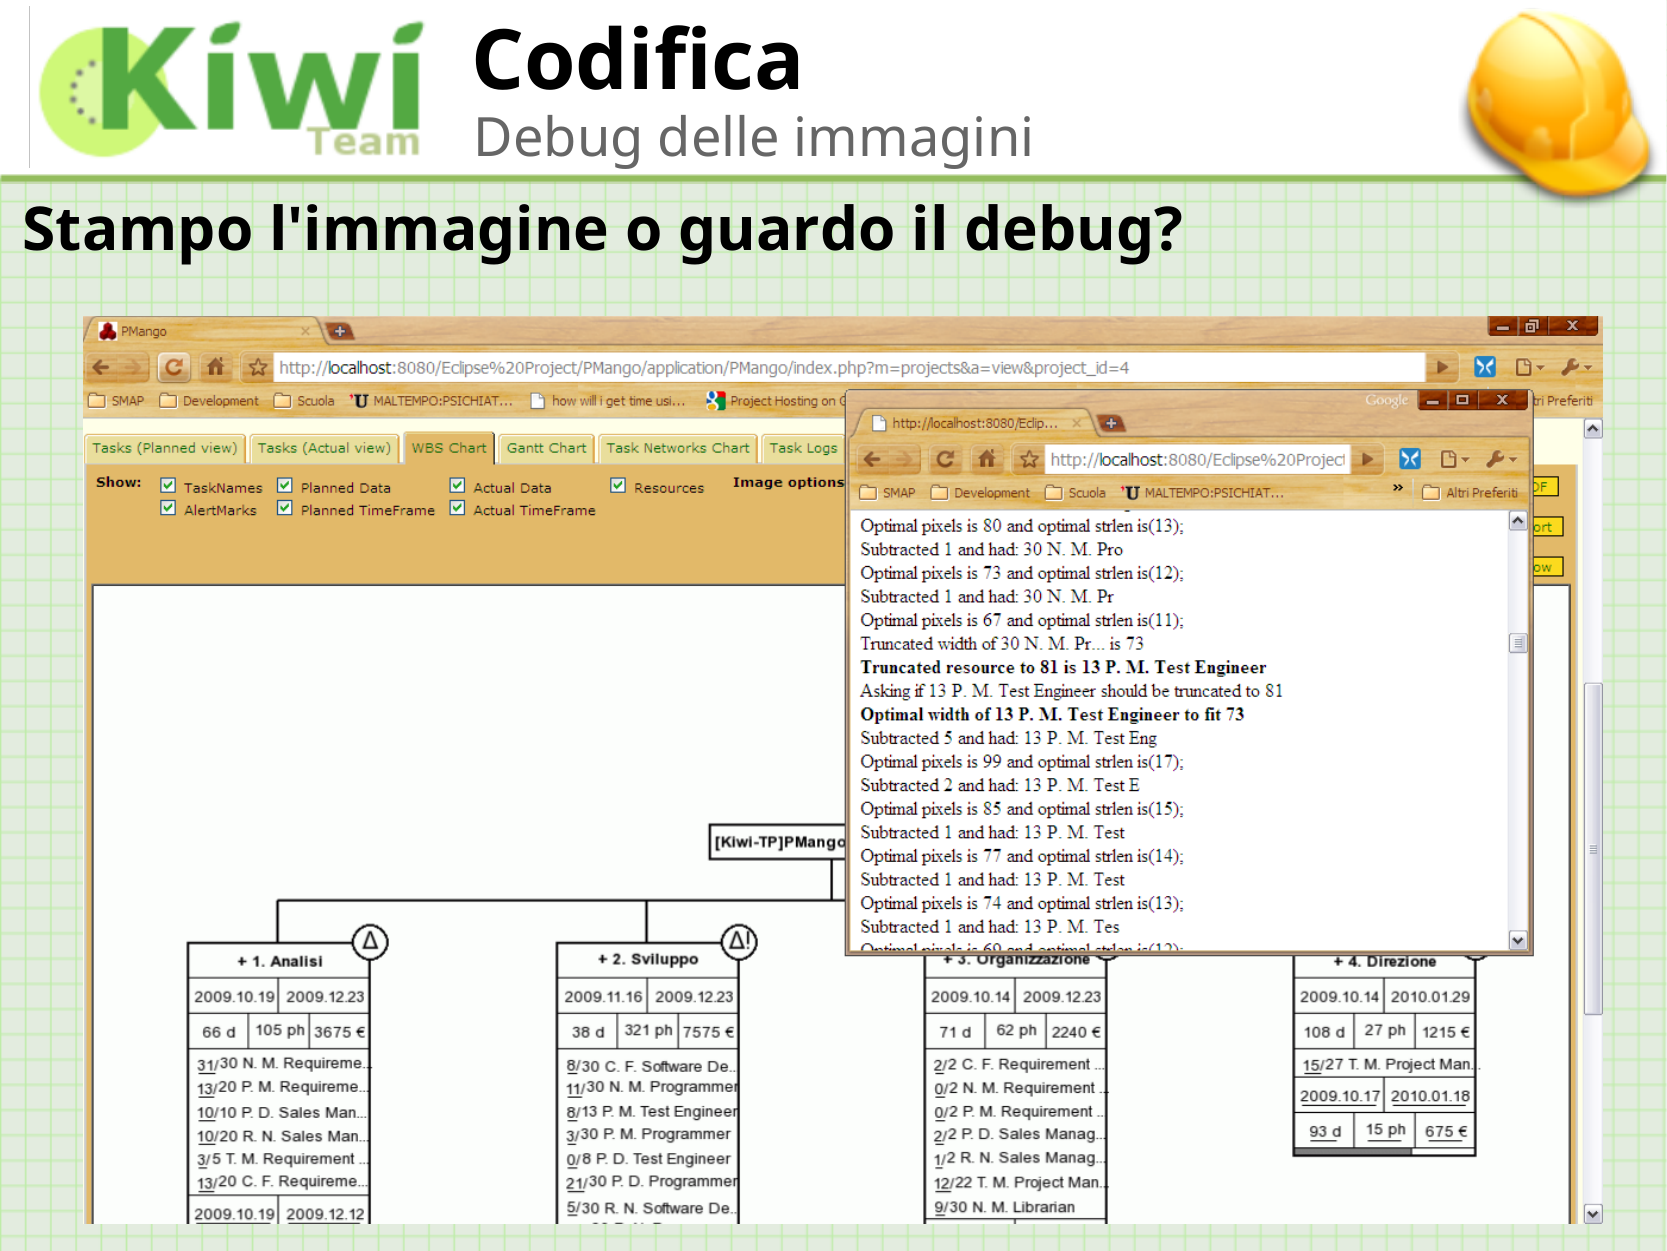

# Codifica
Debug delle immagini
Stampo l'immagine o guardo il debug?